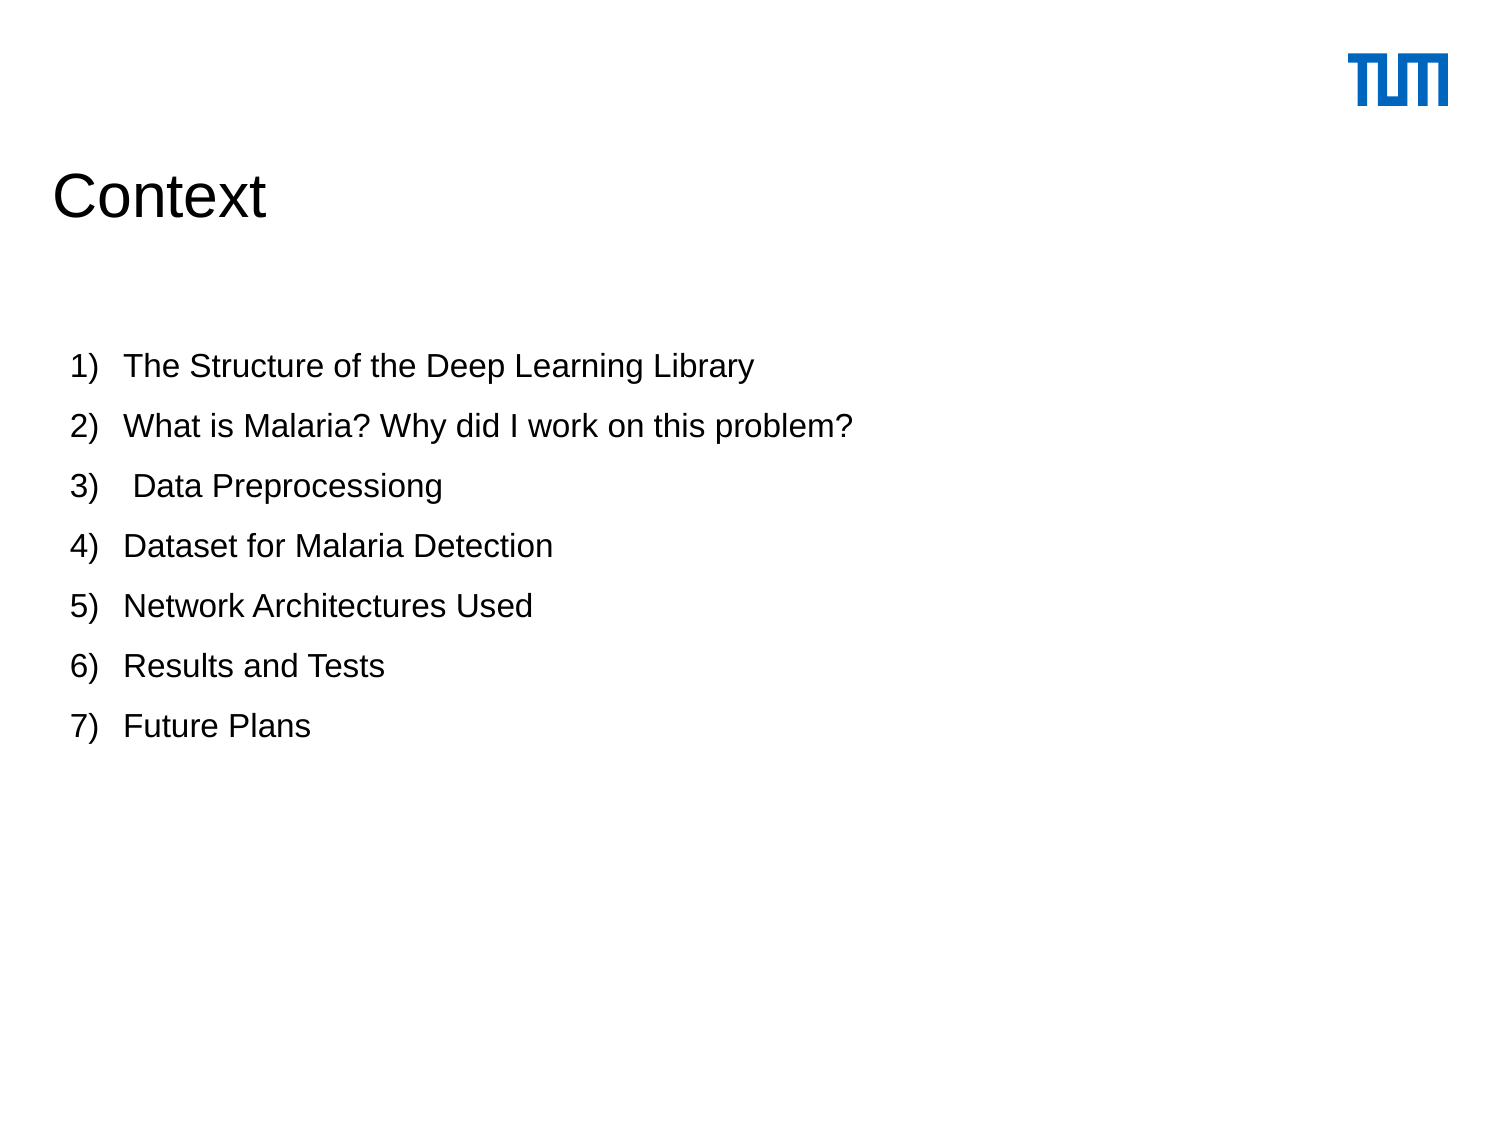

Context
# The Structure of the Deep Learning Library
What is Malaria? Why did I work on this problem?
 Data Preprocessiong
Dataset for Malaria Detection
Network Architectures Used
Results and Tests
Future Plans